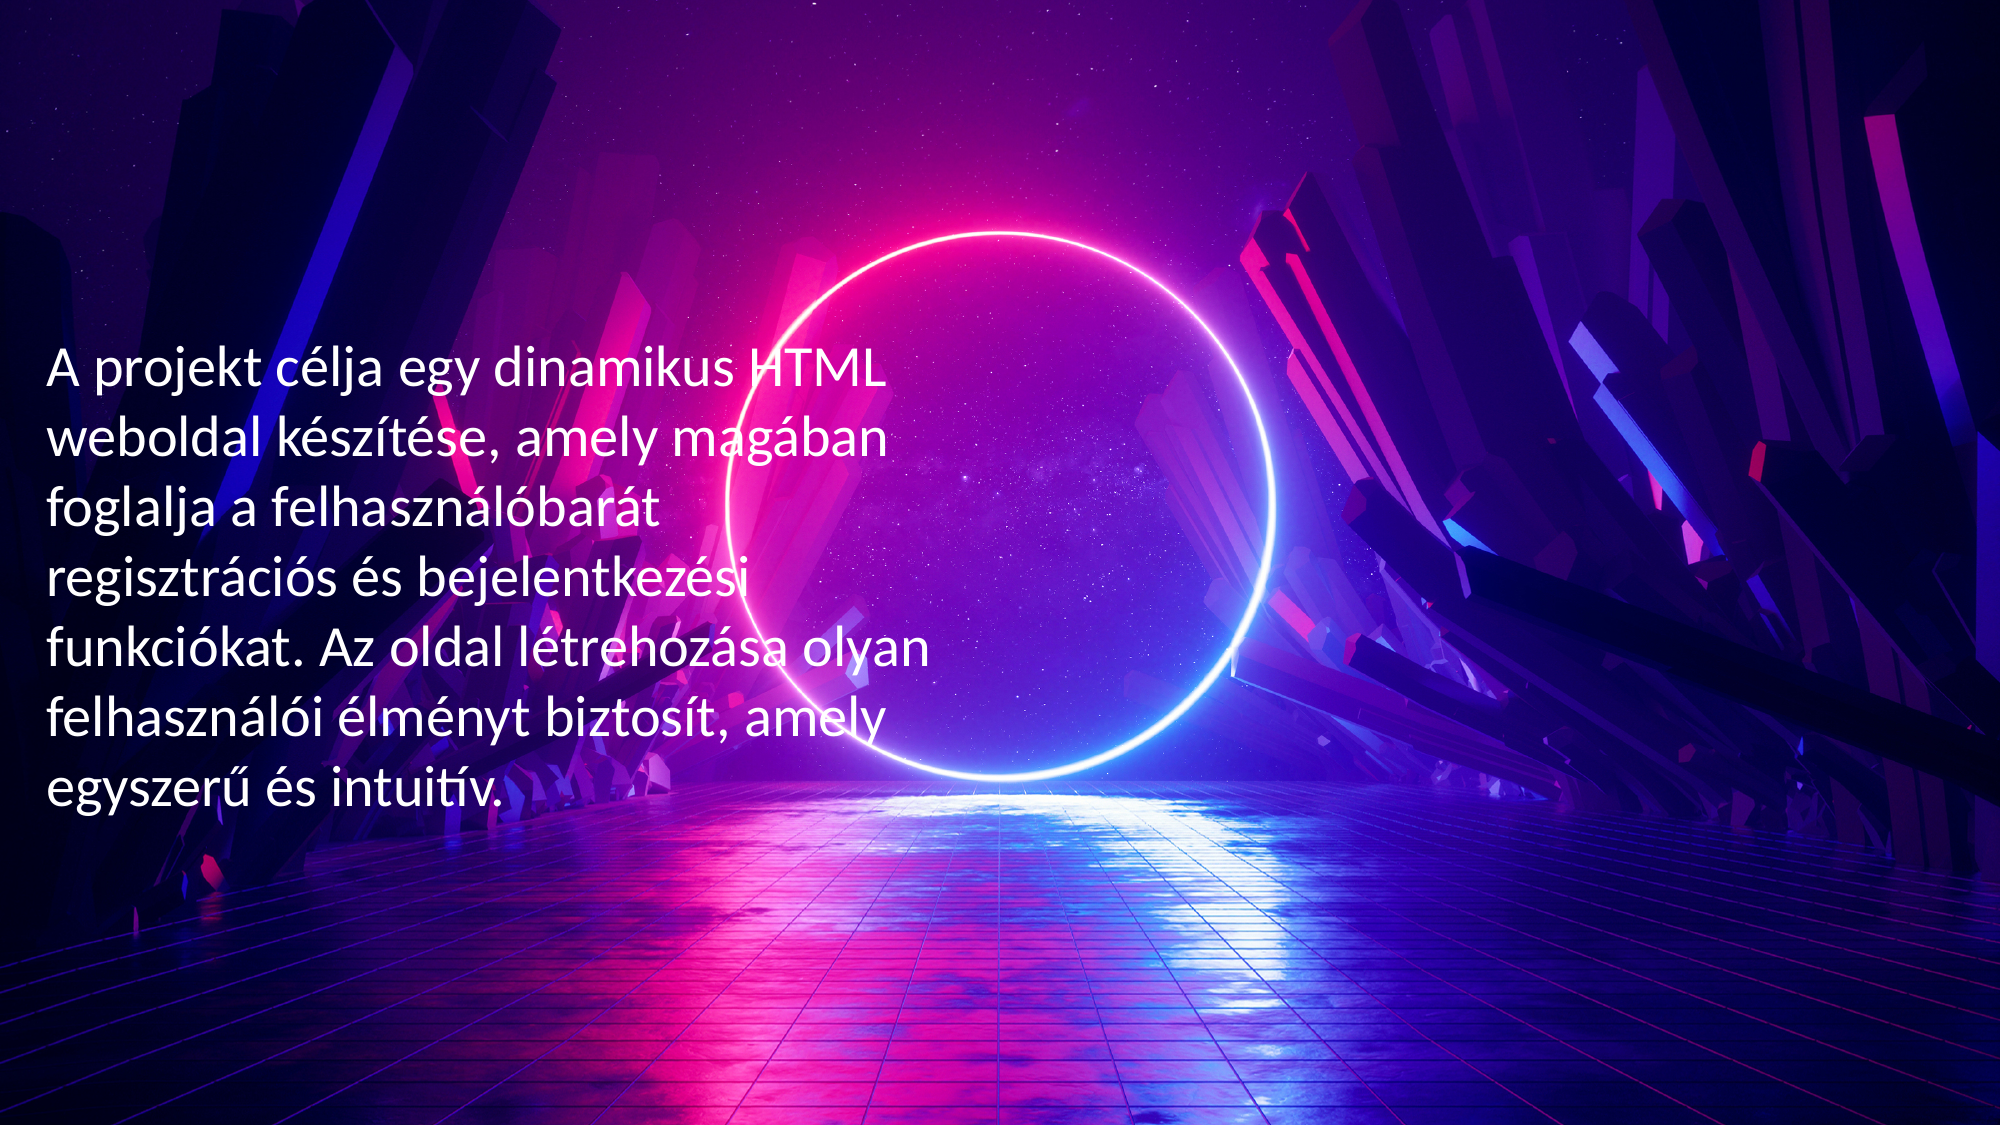

#
A projekt célja egy dinamikus HTML weboldal készítése, amely magában foglalja a felhasználóbarát regisztrációs és bejelentkezési funkciókat. Az oldal létrehozása olyan felhasználói élményt biztosít, amely egyszerű és intuitív.